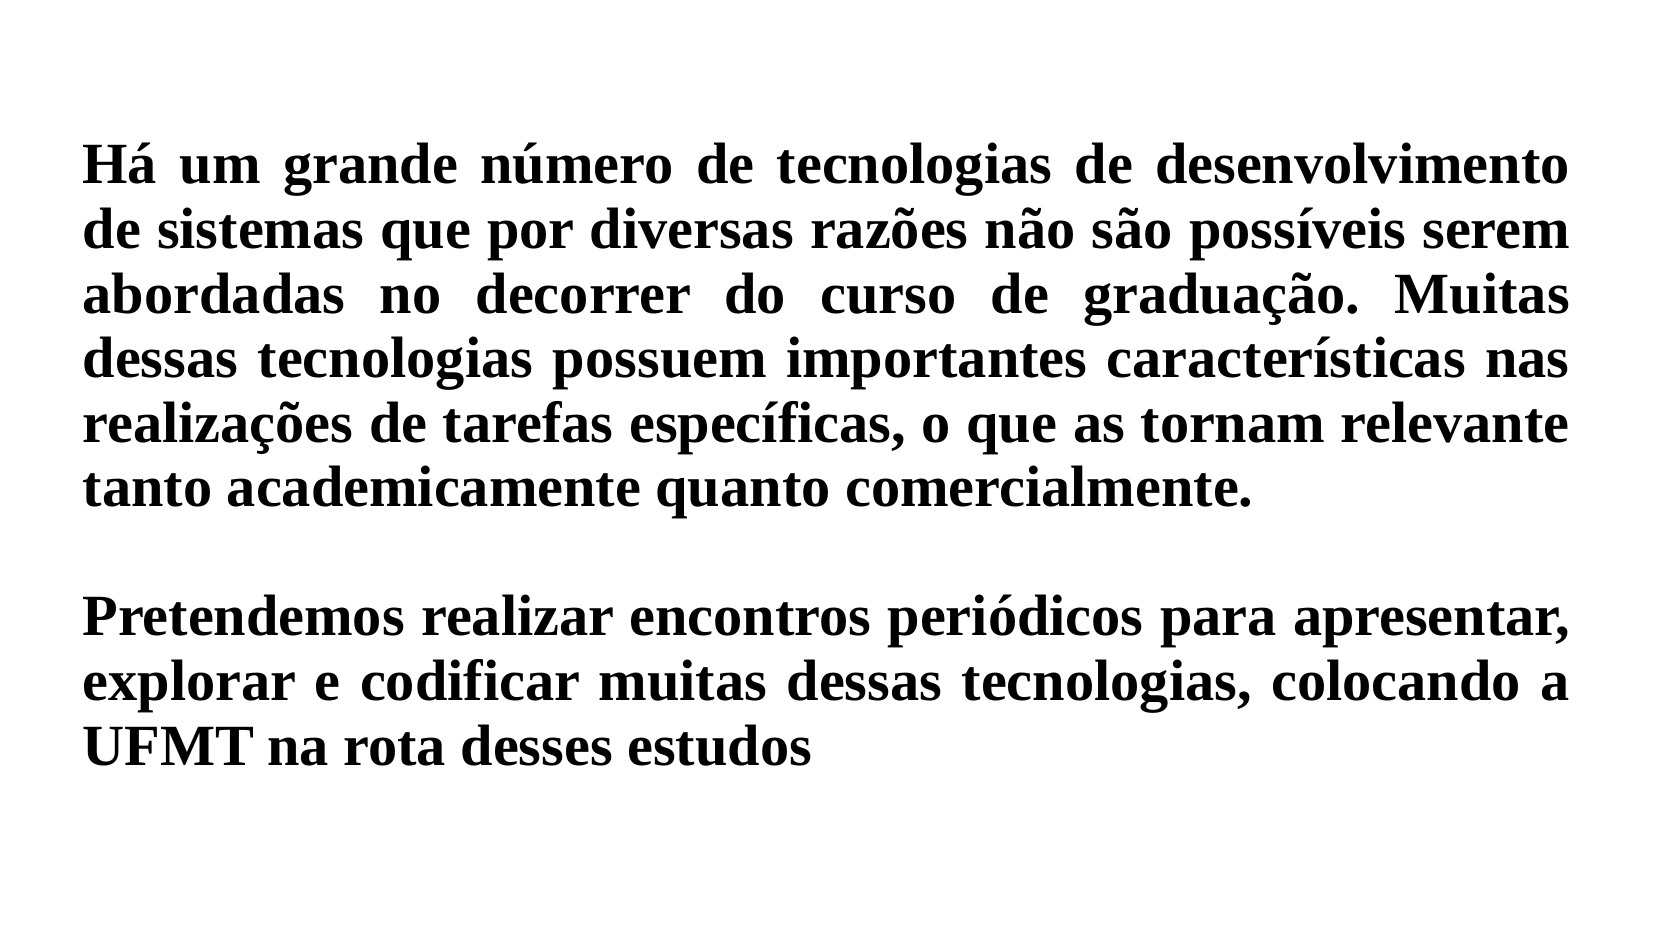

# Há um grande número de tecnologias de desenvolvimento de sistemas que por diversas razões não são possíveis serem abordadas no decorrer do curso de graduação. Muitas dessas tecnologias possuem importantes características nas realizações de tarefas específicas, o que as tornam relevante tanto academicamente quanto comercialmente.
Pretendemos realizar encontros periódicos para apresentar, explorar e codificar muitas dessas tecnologias, colocando a UFMT na rota desses estudos